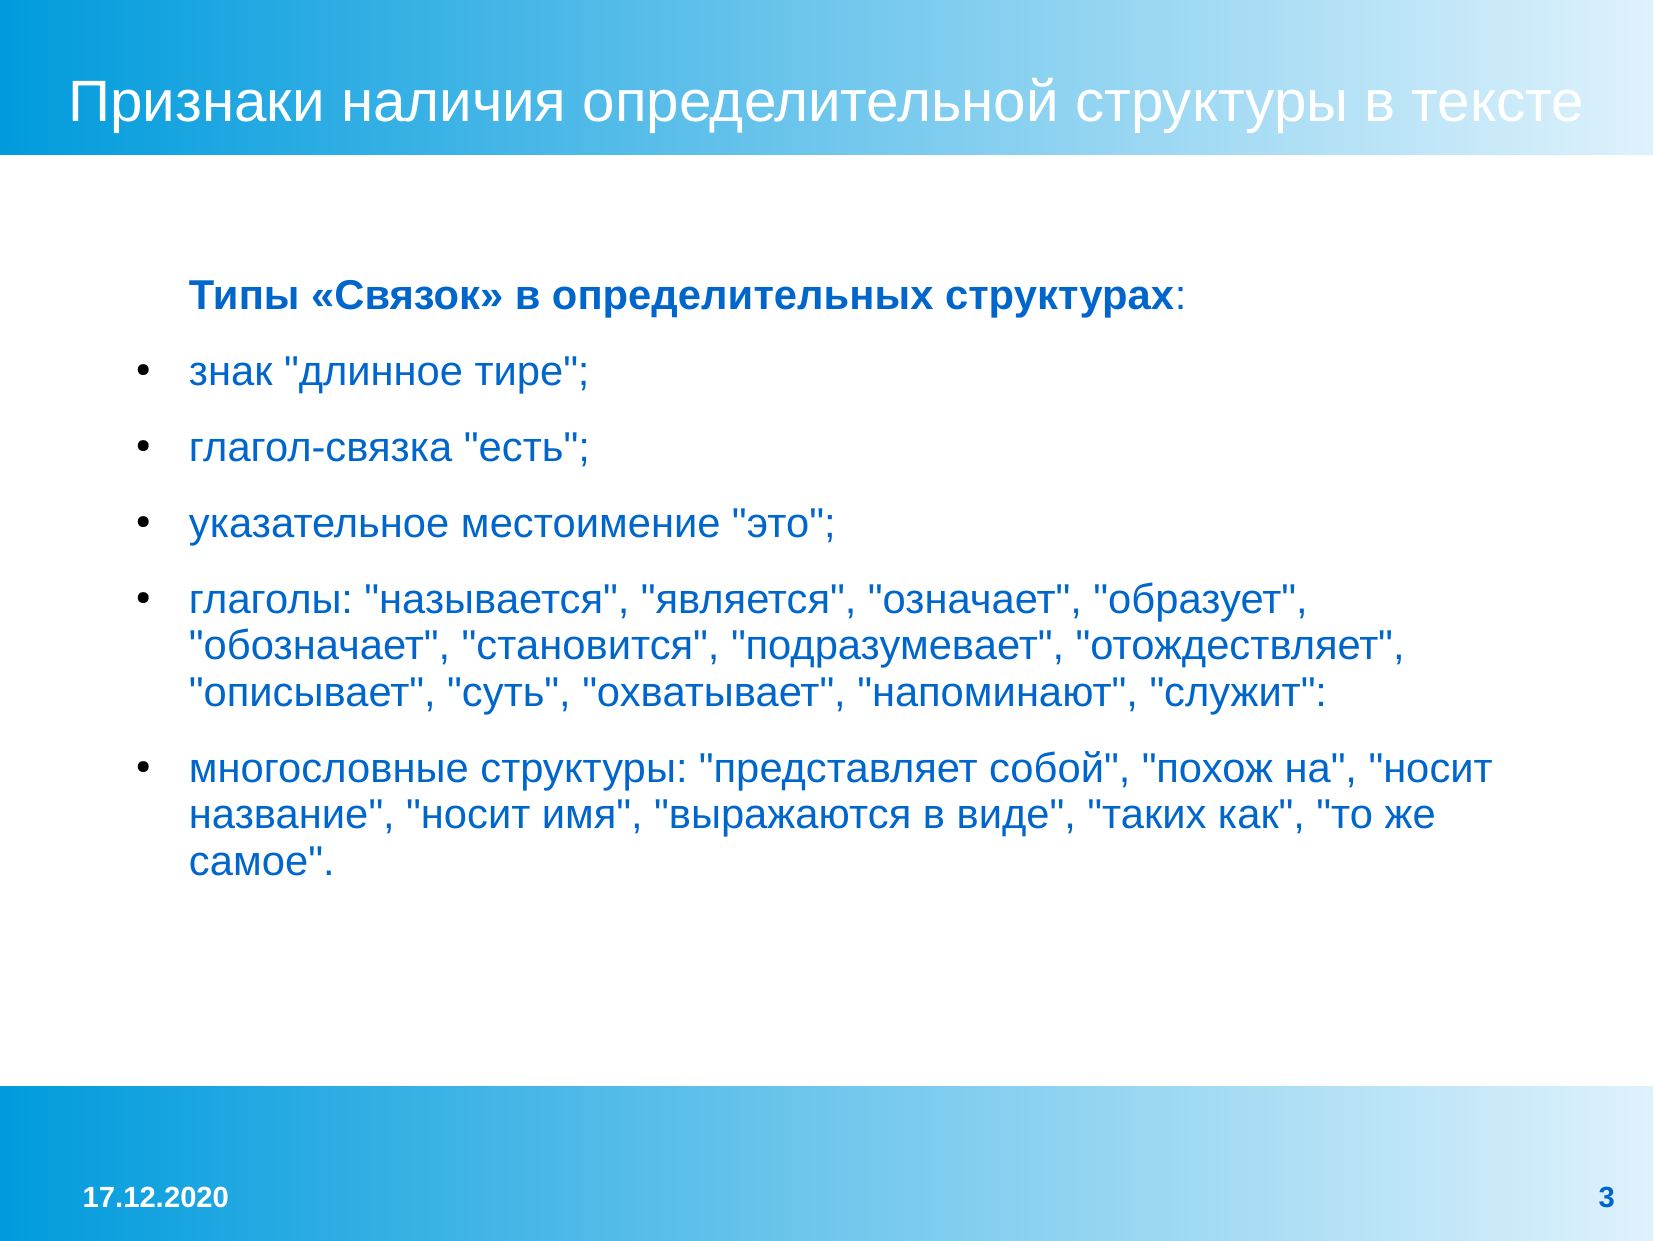

# Признаки наличия определительной структуры в тексте
Типы «Связок» в определительных структурах:
знак "длинное тире";
глагол-связка "есть";
указательное местоимение "это";
глаголы: "называется", "является", "означает", "образует", "обозначает", "становится", "подразумевает", "отождествляет", "описывает", "суть", "охватывает", "напоминают", "служит":
многословные структуры: "представляет собой", "похож на", "носит название", "носит имя", "выражаются в виде", "таких как", "то же самое".
17.12.2020 3